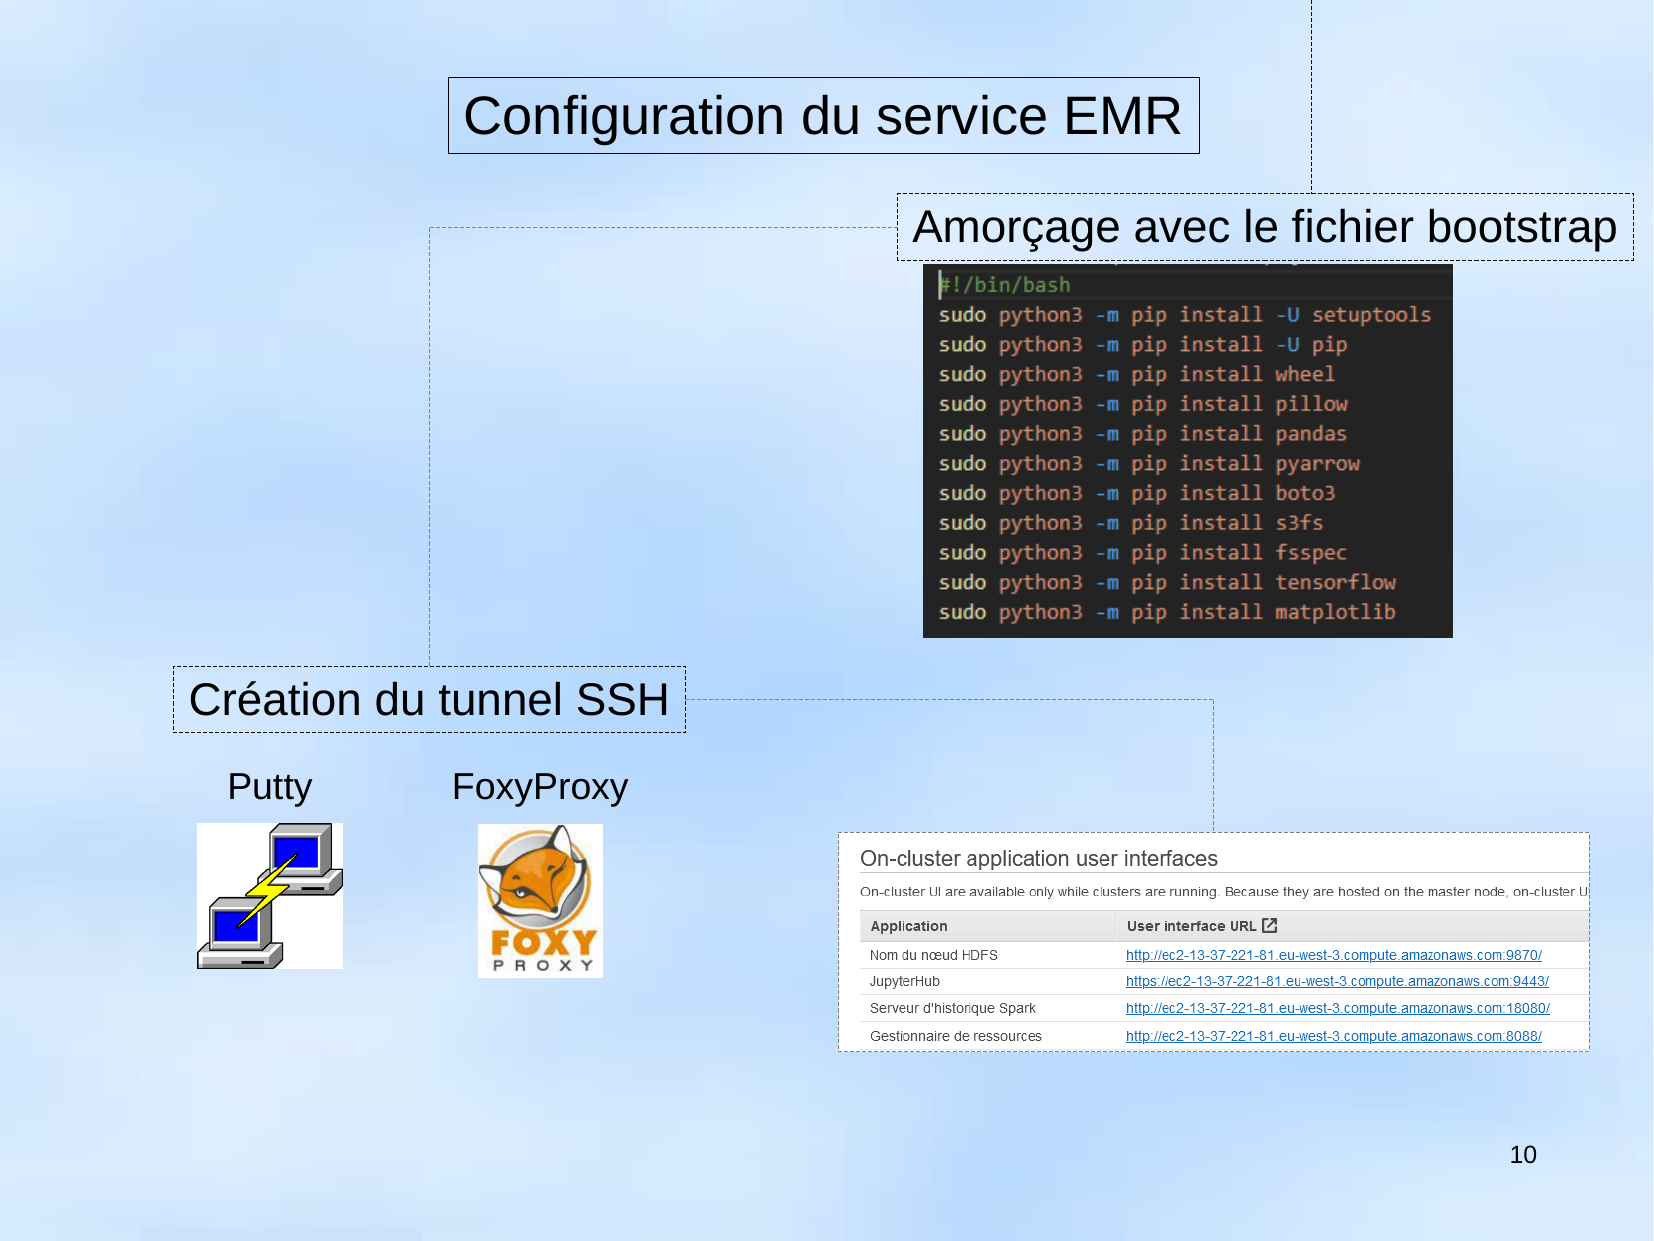

Configuration du service EMR
Amorçage avec le fichier bootstrap
Création du tunnel SSH
Putty
FoxyProxy
10